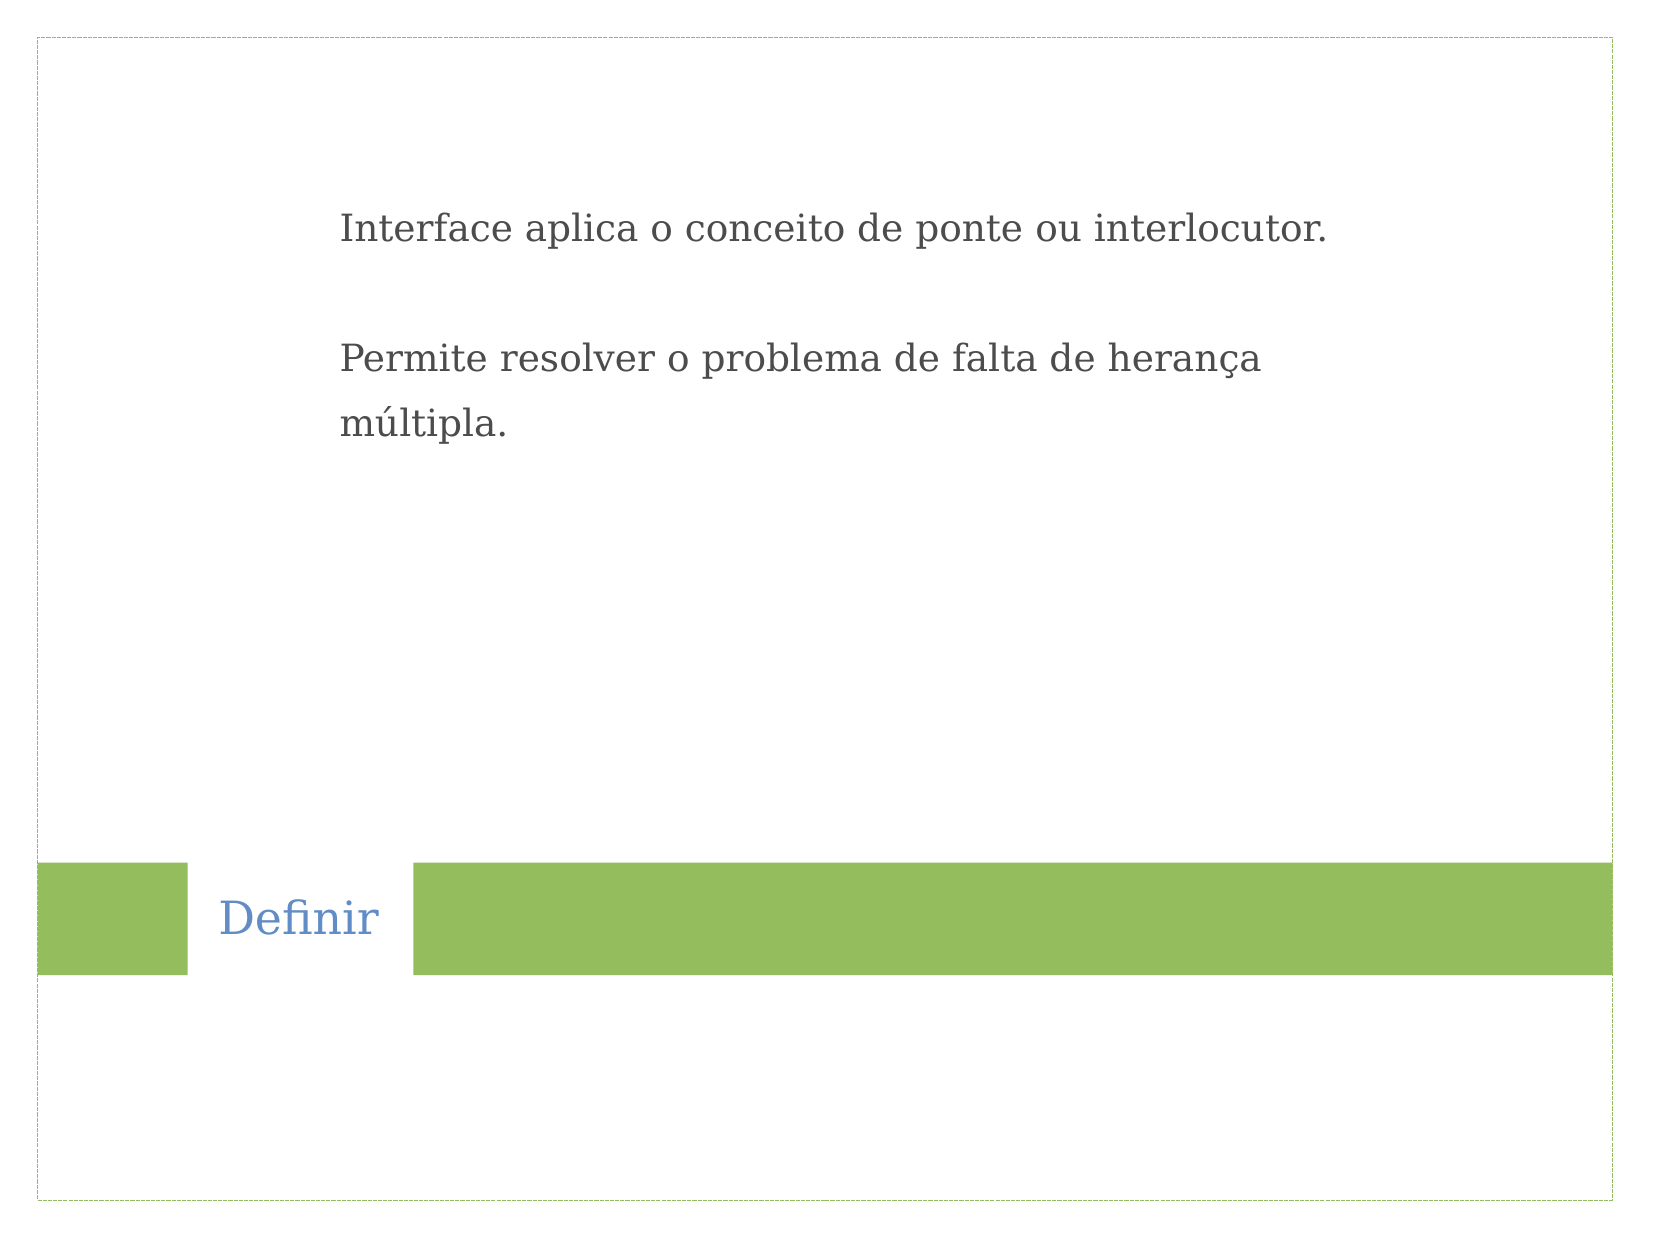

Interface aplica o conceito de ponte ou interlocutor.
Permite resolver o problema de falta de herança múltipla.
Definir